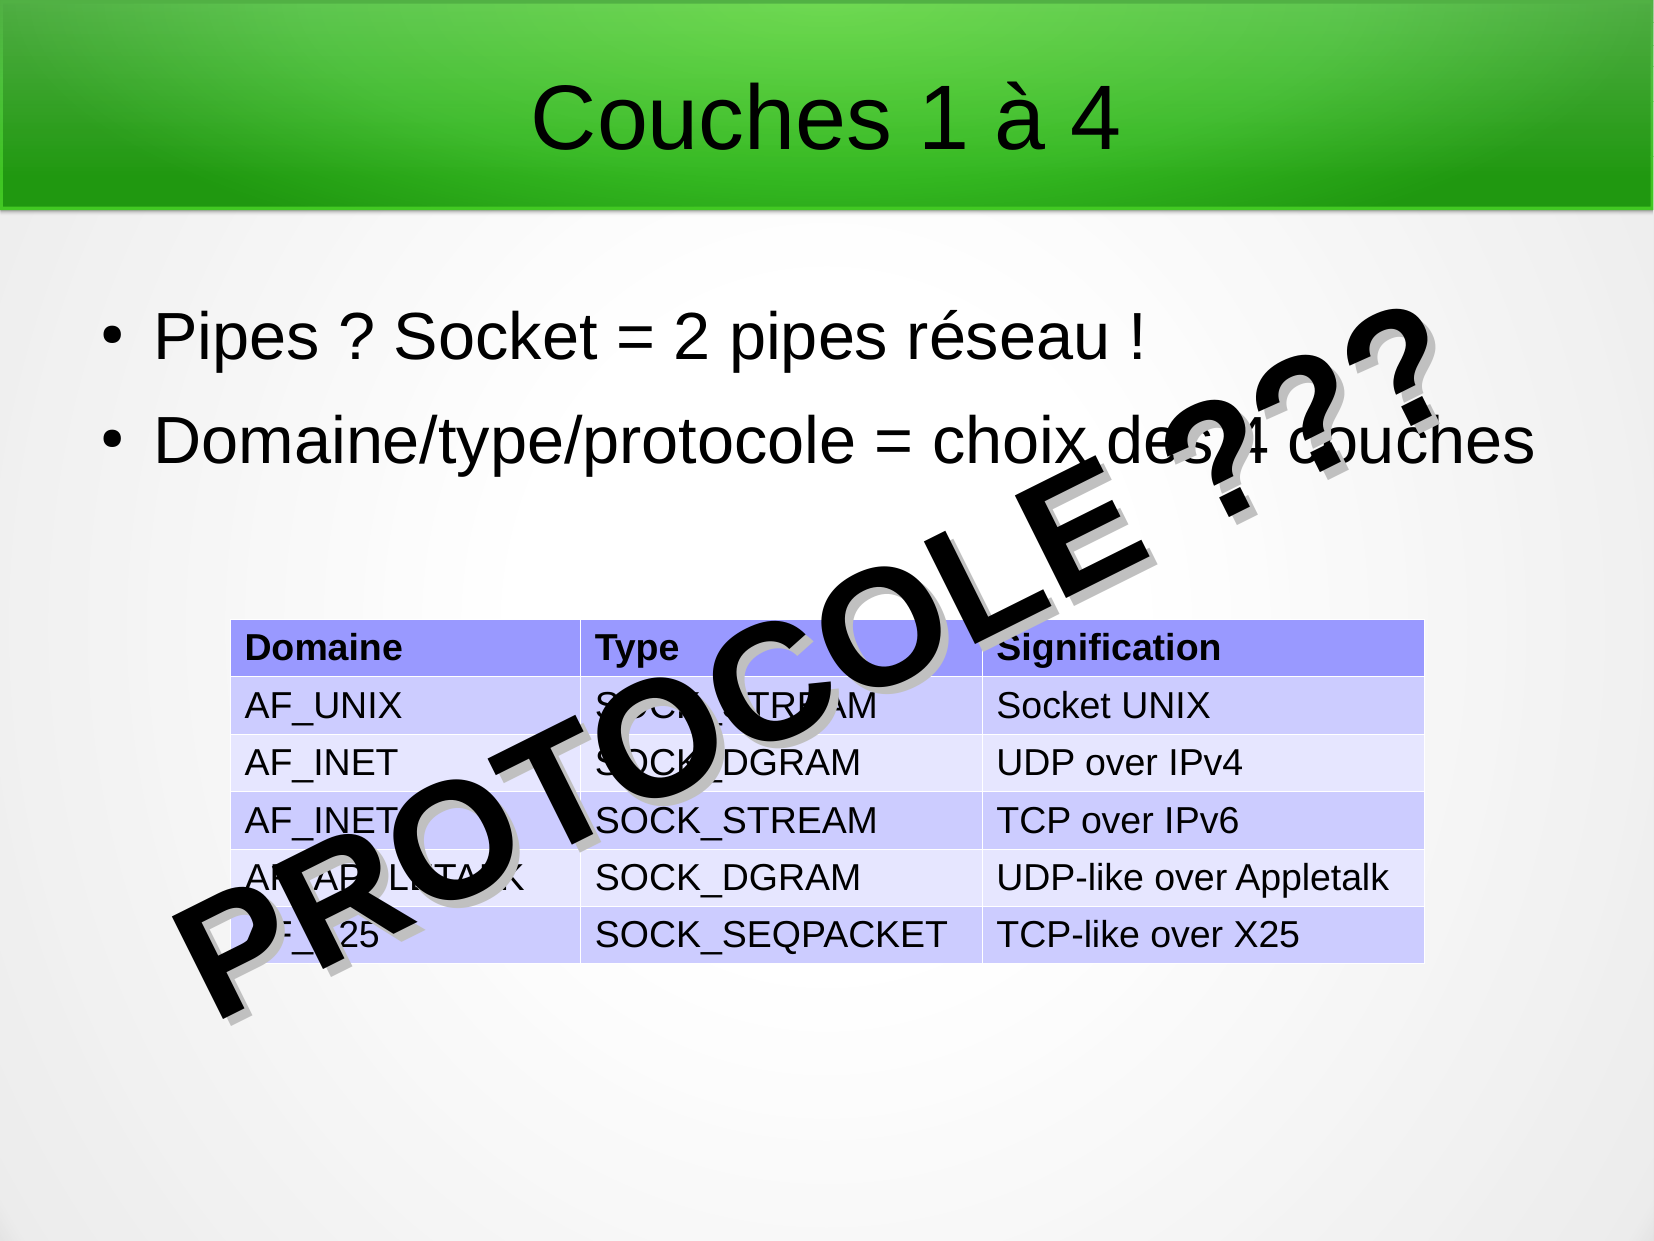

# Couches 1 à 4
Pipes ? Socket = 2 pipes réseau !
Domaine/type/protocole = choix des 4 couches
PROTOCOLE ???
| Domaine | Type | Signification |
| --- | --- | --- |
| AF\_UNIX | SOCK\_STREAM | Socket UNIX |
| AF\_INET | SOCK\_DGRAM | UDP over IPv4 |
| AF\_INET6 | SOCK\_STREAM | TCP over IPv6 |
| AF\_APPLETALK | SOCK\_DGRAM | UDP-like over Appletalk |
| AF\_X25 | SOCK\_SEQPACKET | TCP-like over X25 |